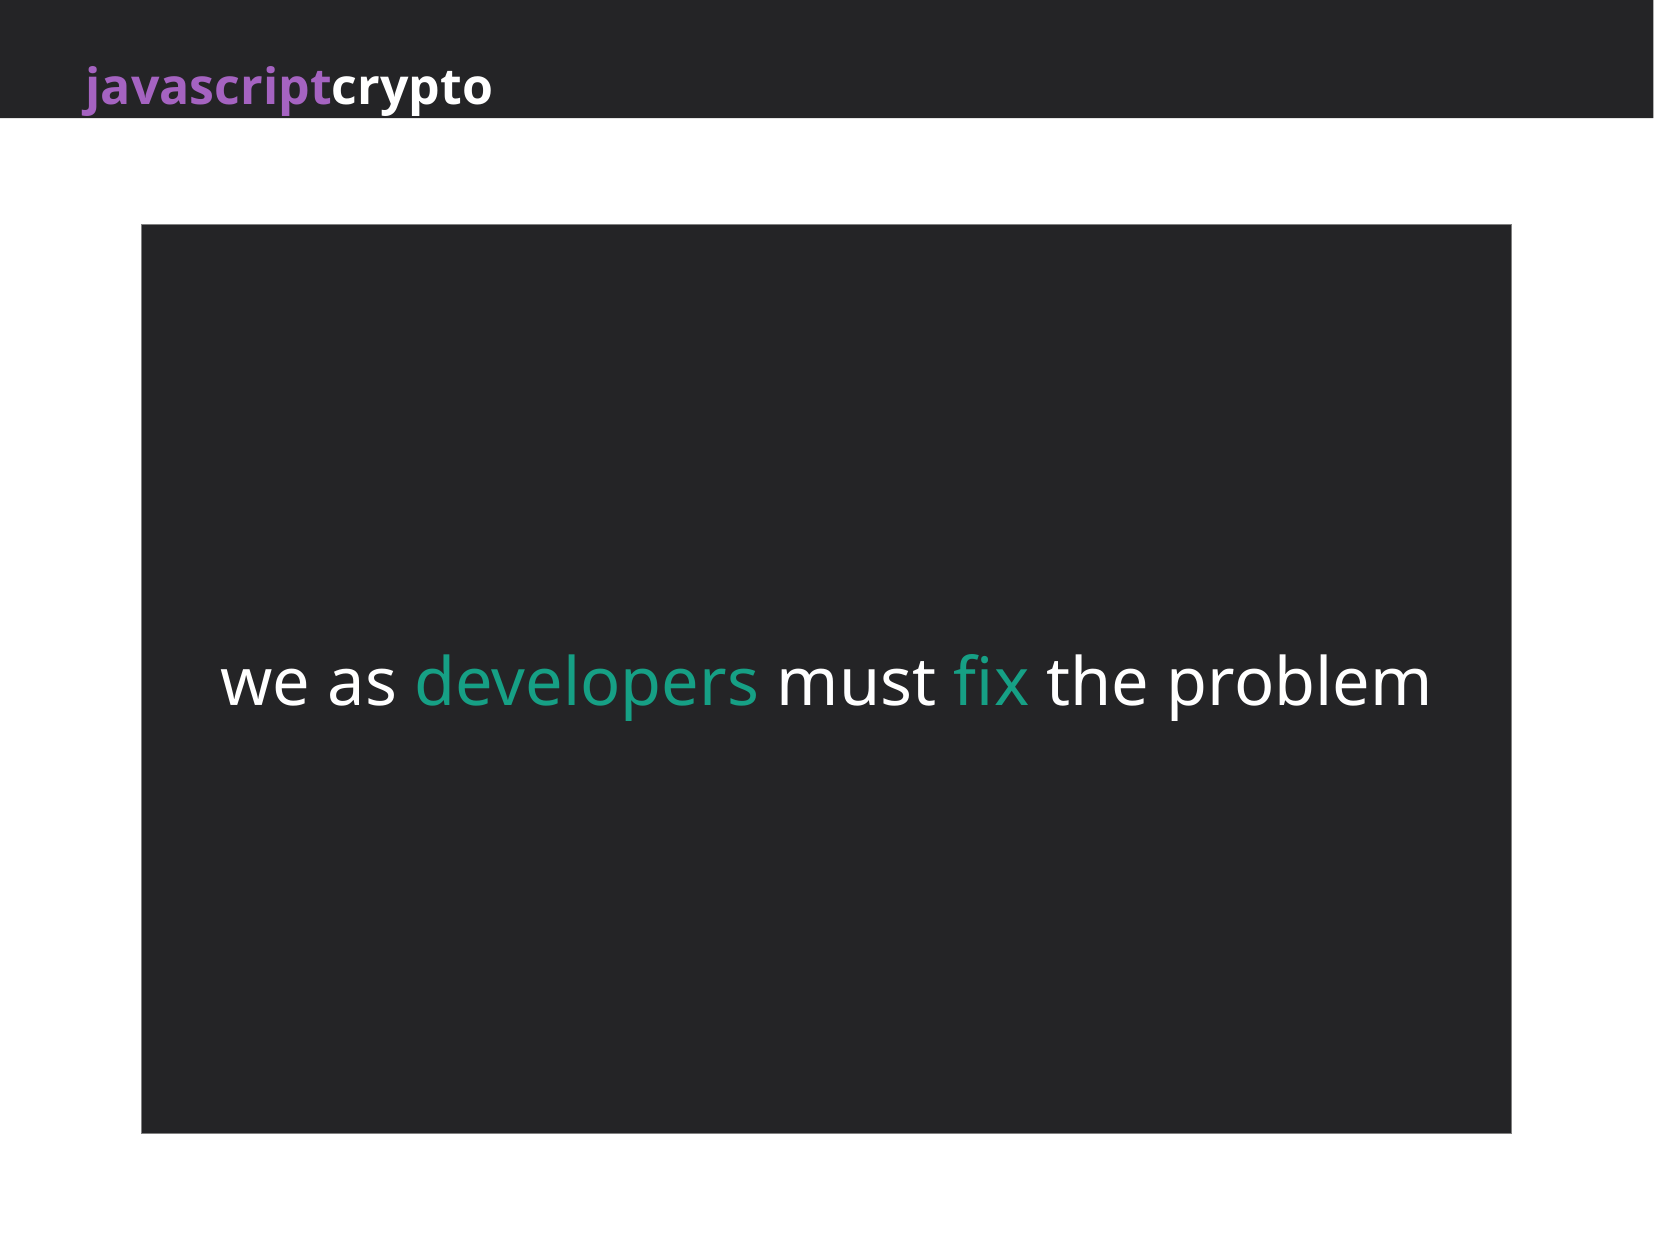

javascriptcrypto
we as developers must fix the problem